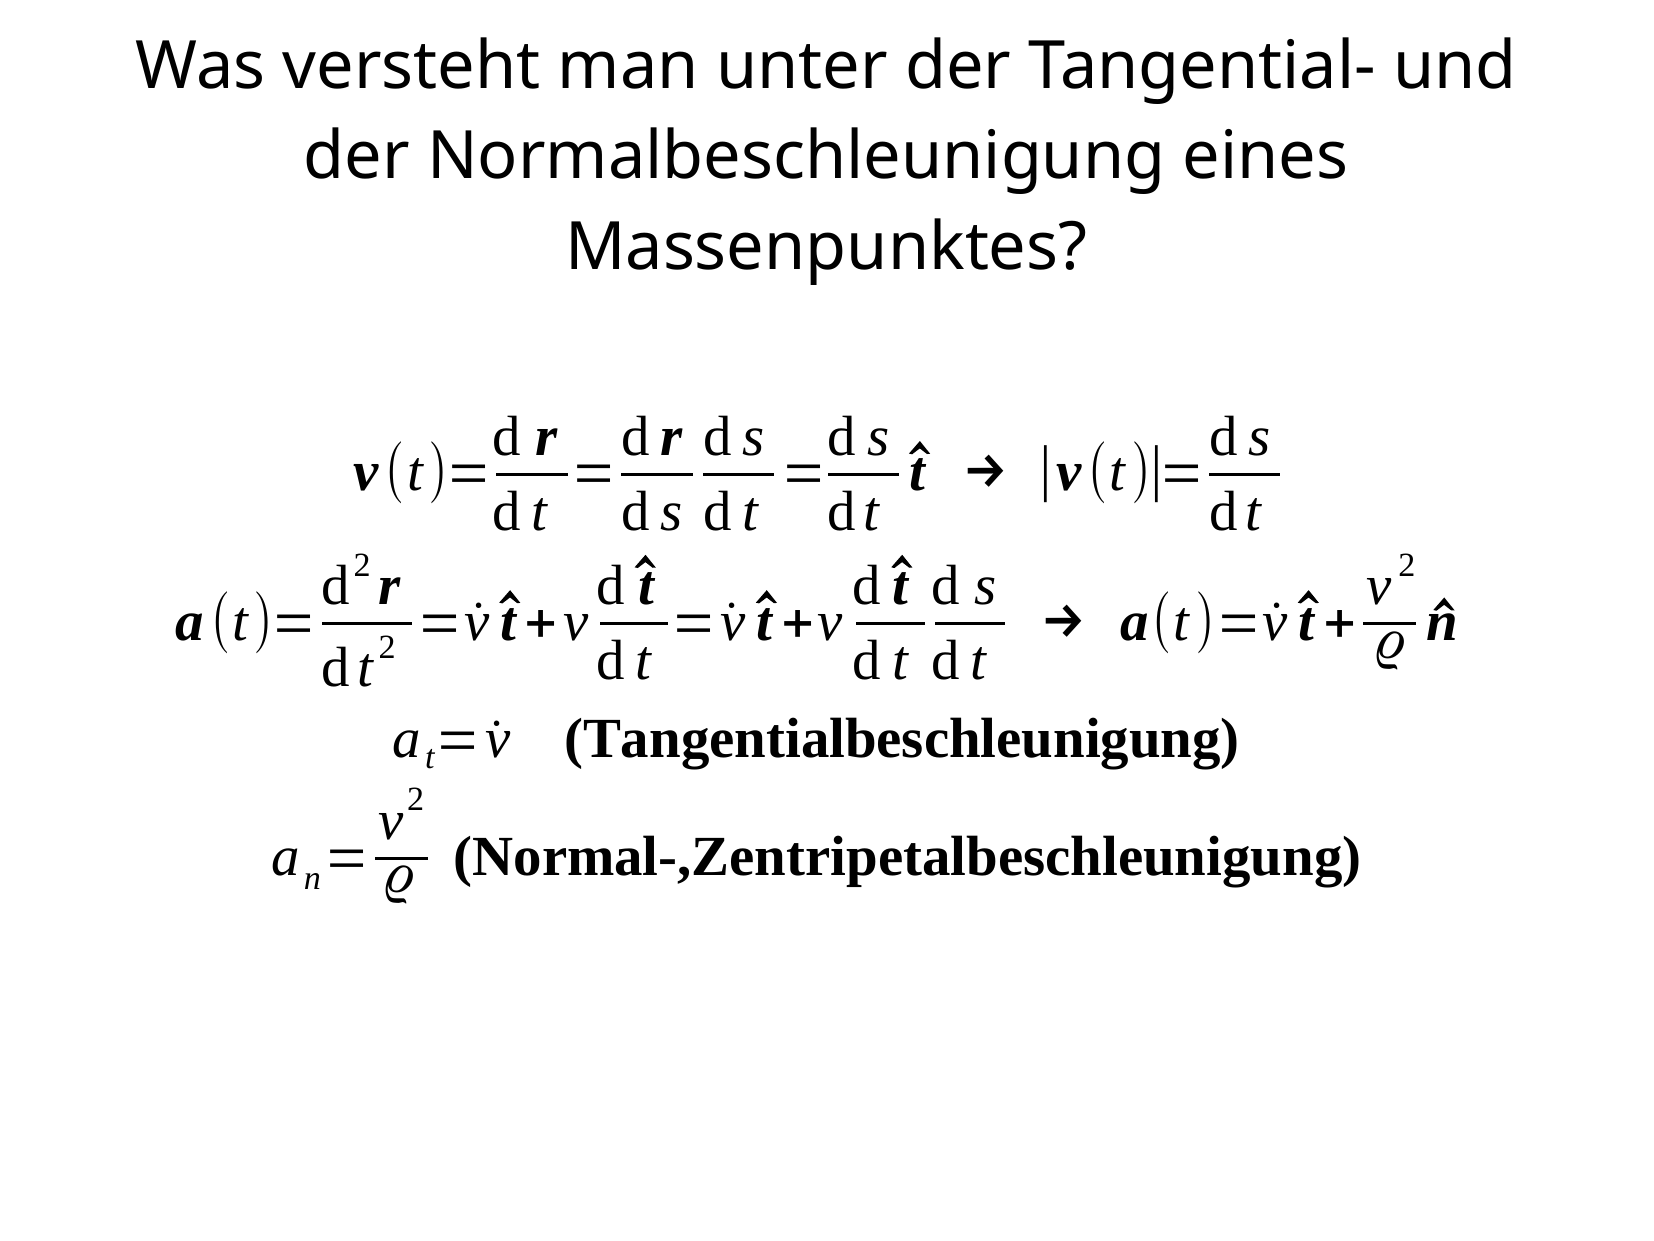

# Was versteht man unter der Tangential- und der Normalbeschleunigung eines Massenpunktes?